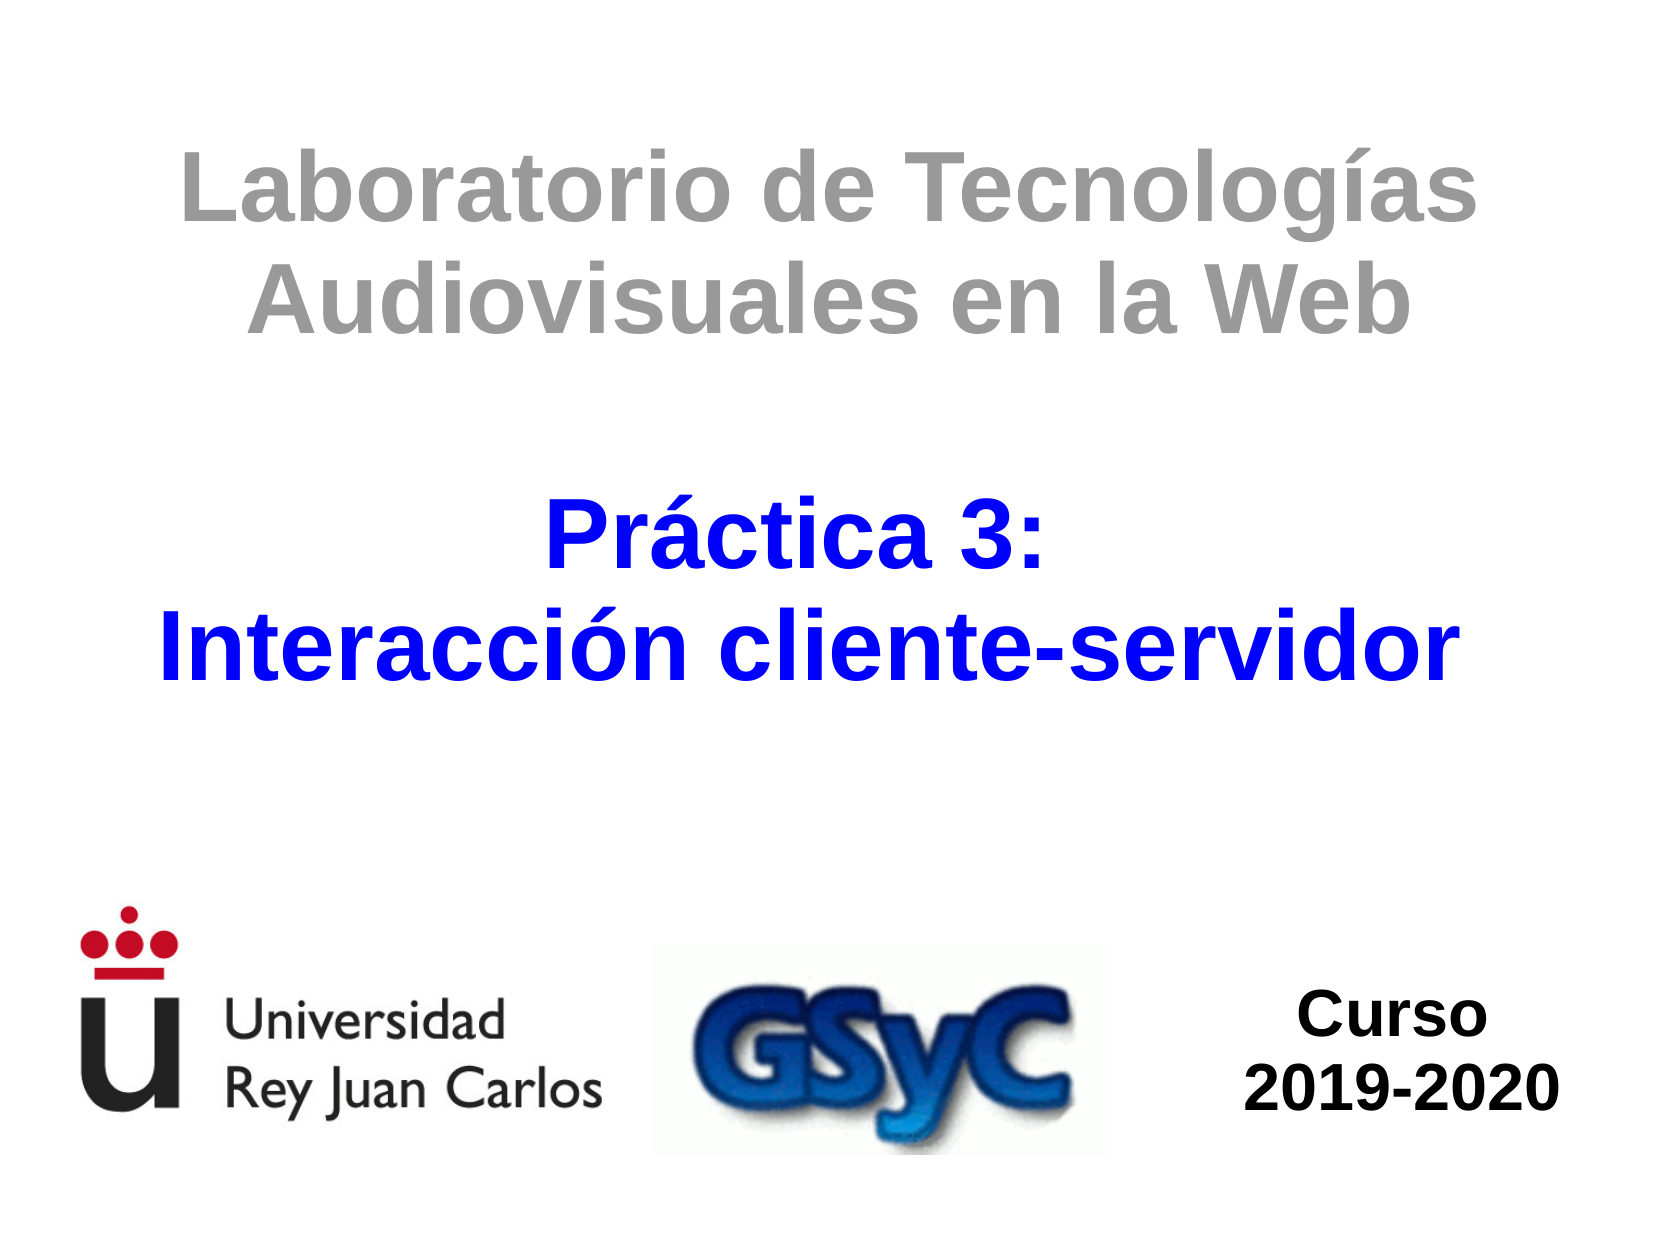

Laboratorio de Tecnologías Audiovisuales en la Web
# Práctica 3: Interacción cliente-servidor
Curso
2019-2020